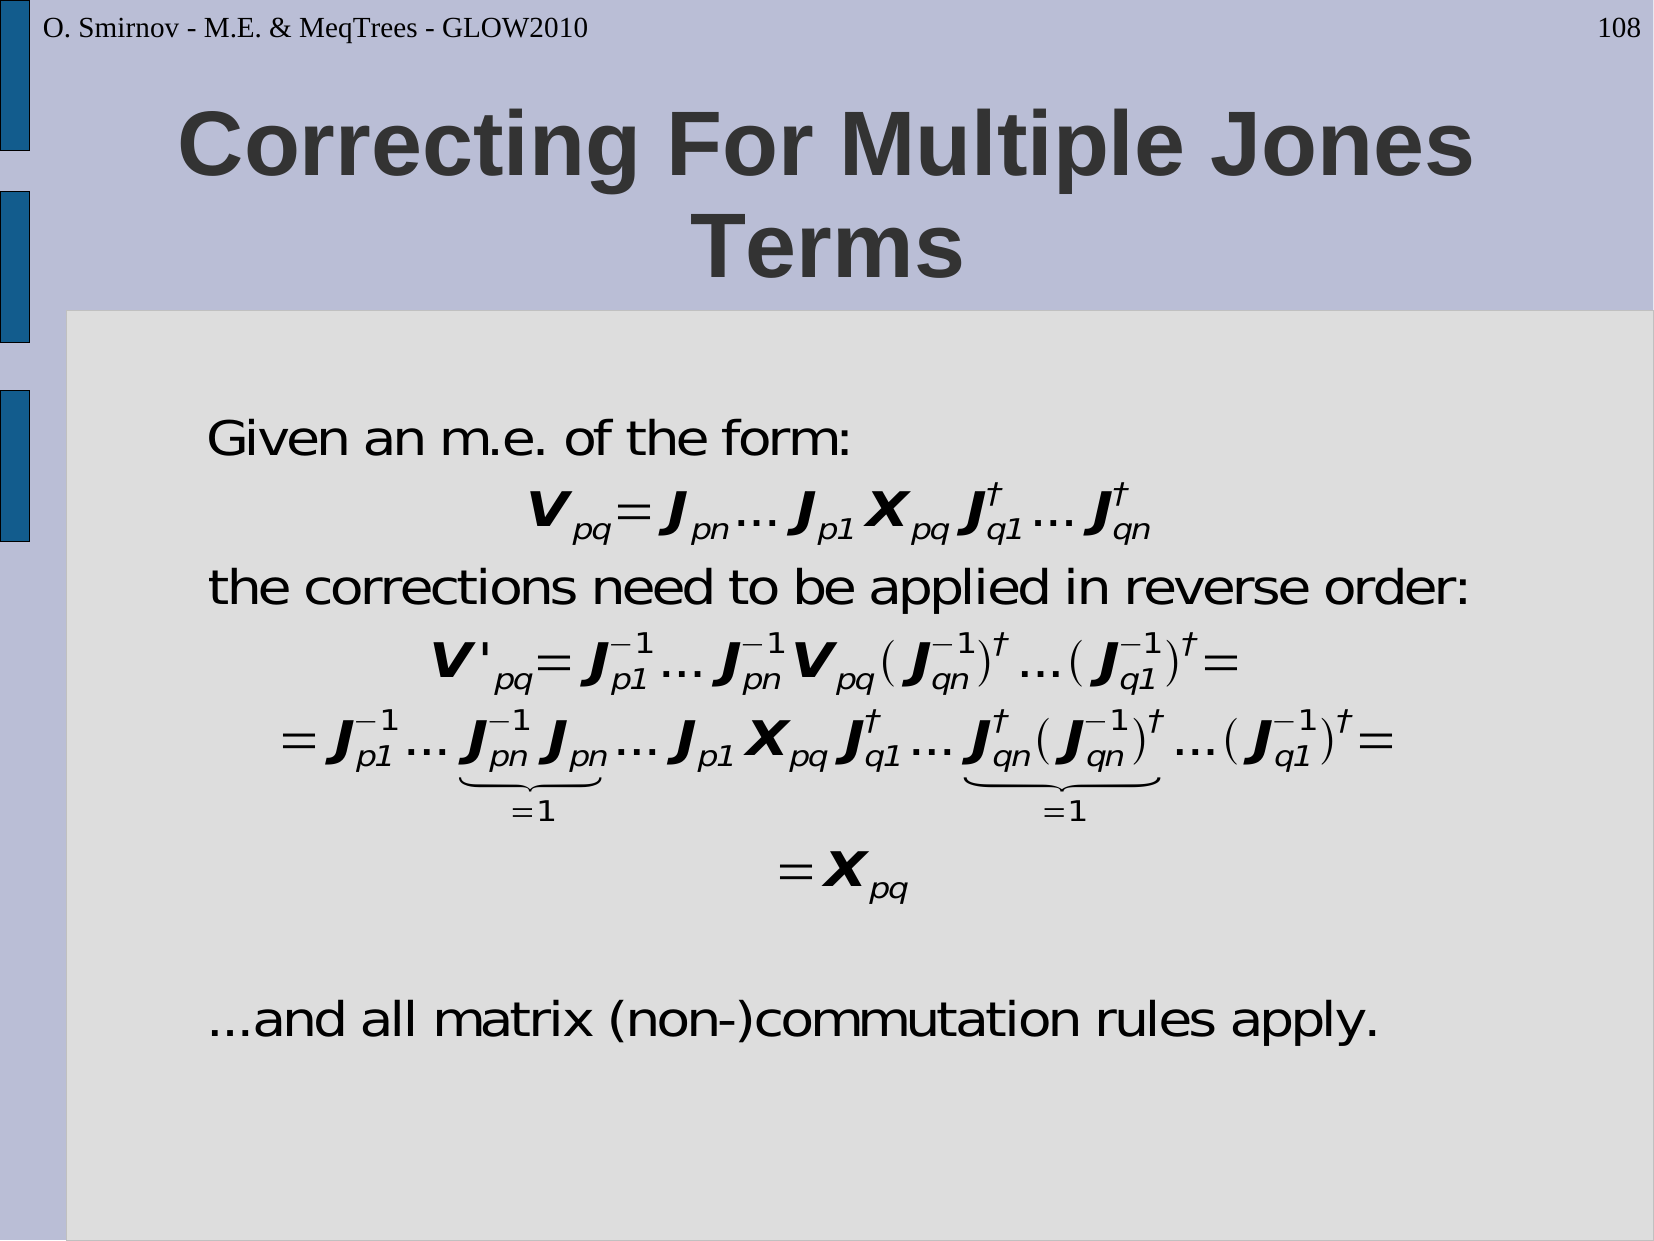

O. Smirnov - M.E. & MeqTrees - GLOW2010
108
# Correcting For Multiple Jones Terms